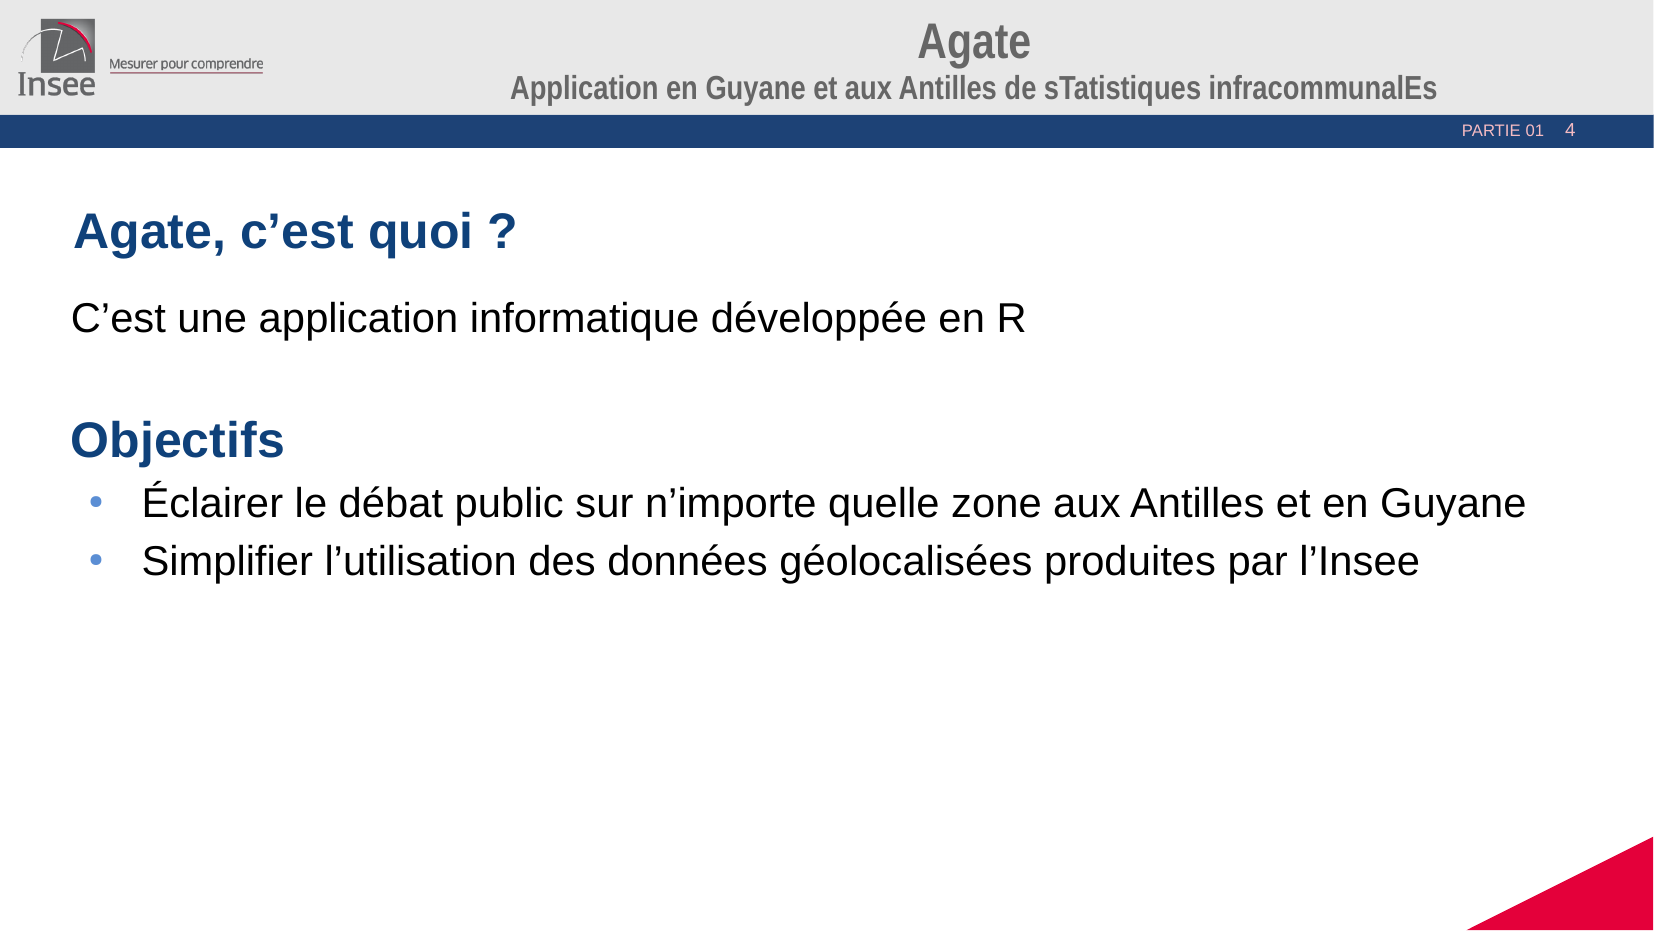

# Agate Application en Guyane et aux Antilles de sTatistiques infracommunalEs
PARTIE 01
4
Agate, c’est quoi ?
C’est une application informatique développée en R
Objectifs
Éclairer le débat public sur n’importe quelle zone aux Antilles et en Guyane
Simplifier l’utilisation des données géolocalisées produites par l’Insee